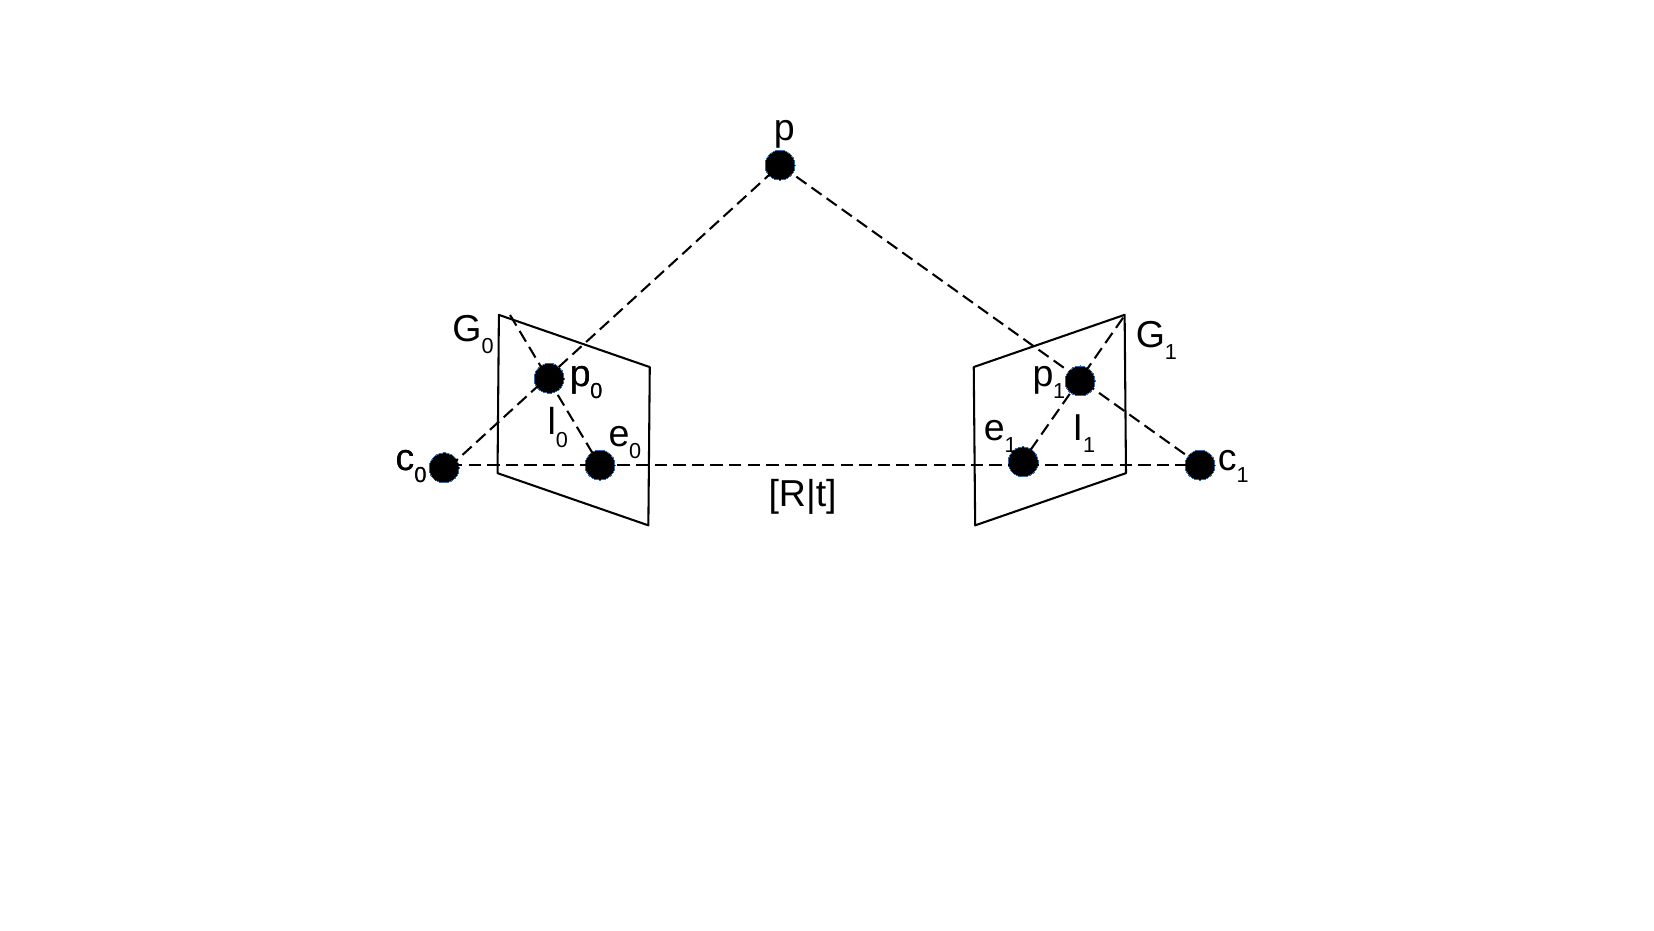

p
G0
G1
p0
p0
p1
l0
e1
I1
e0
c0
c0
c1
[R|t]